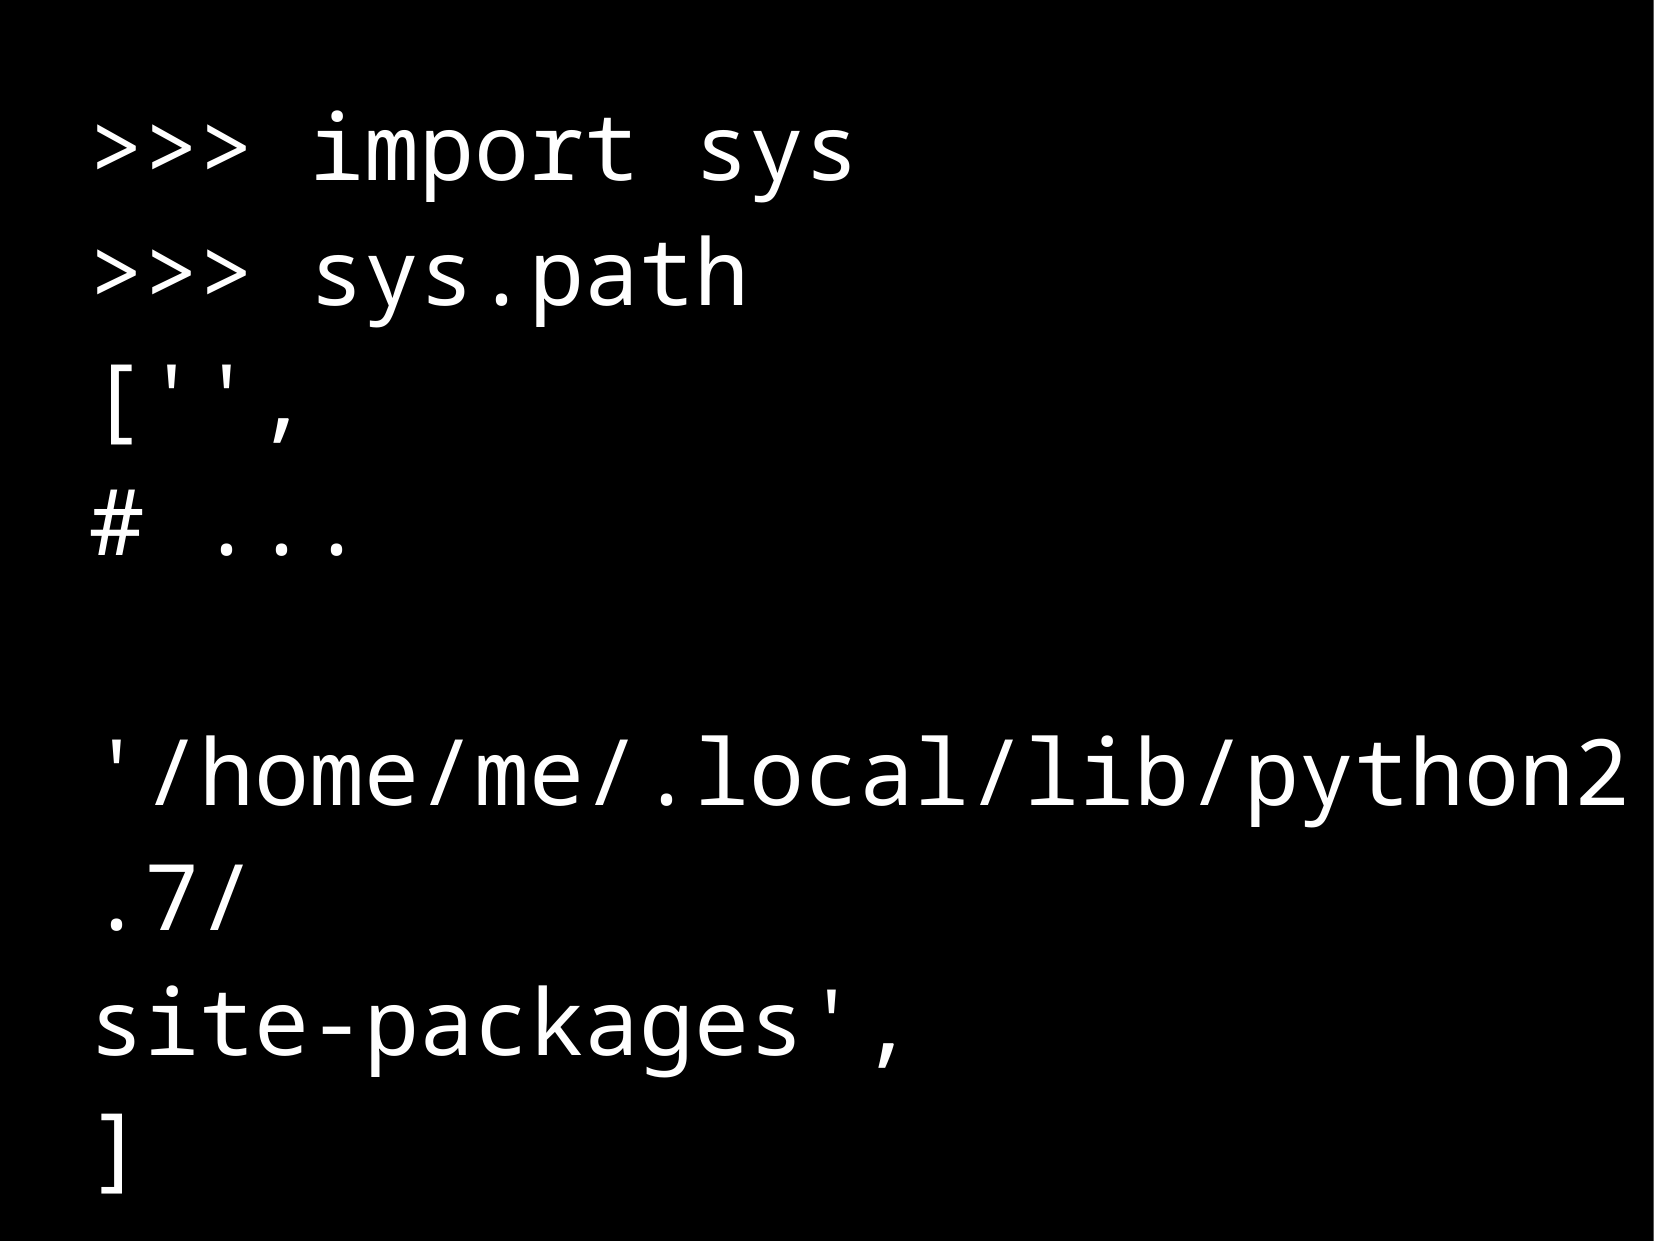

>>> import sys
>>> sys.path
['',
# ...
 '/home/me/.local/lib/python2.7/
site-packages',
]